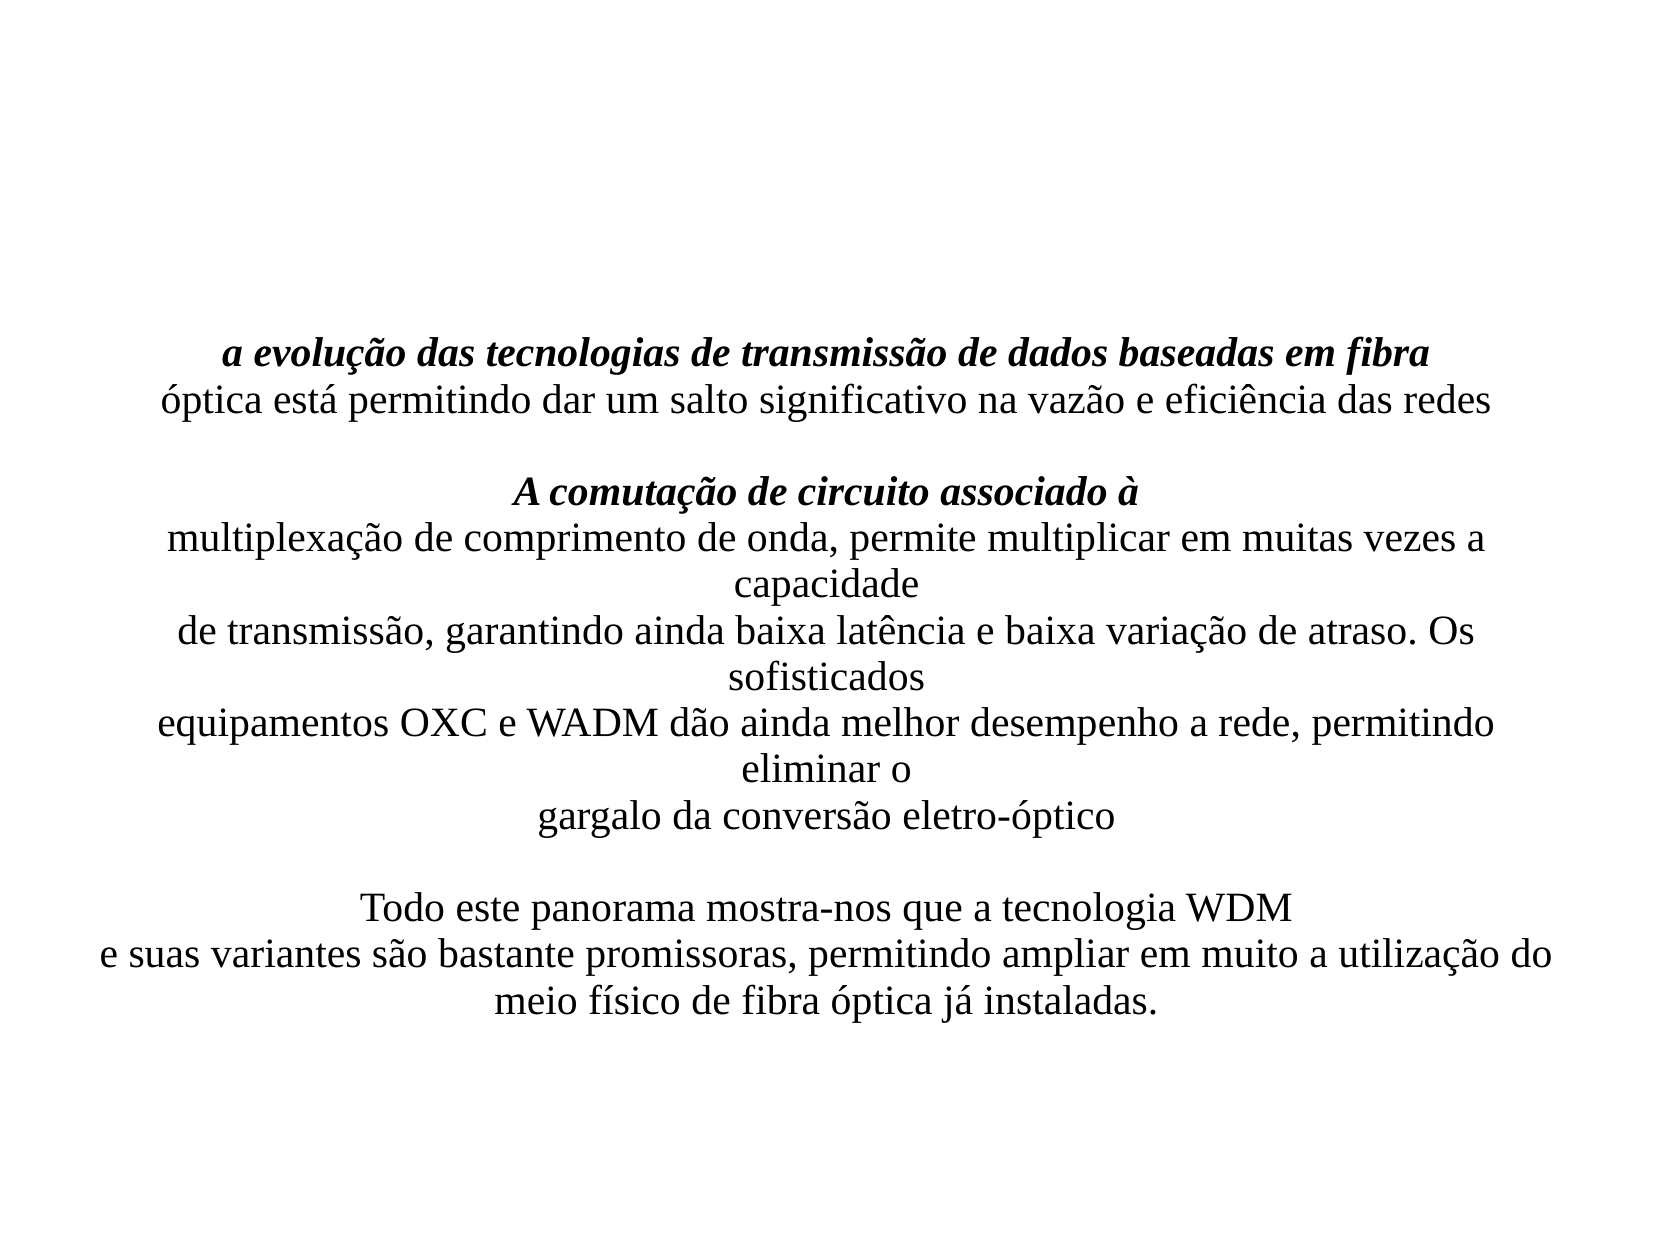

#
a evolução das tecnologias de transmissão de dados baseadas em fibra
óptica está permitindo dar um salto significativo na vazão e eficiência das redes
A comutação de circuito associado à
multiplexação de comprimento de onda, permite multiplicar em muitas vezes a capacidade
de transmissão, garantindo ainda baixa latência e baixa variação de atraso. Os sofisticados
equipamentos OXC e WADM dão ainda melhor desempenho a rede, permitindo eliminar o
gargalo da conversão eletro-óptico
Todo este panorama mostra-nos que a tecnologia WDM
e suas variantes são bastante promissoras, permitindo ampliar em muito a utilização do
meio físico de fibra óptica já instaladas.